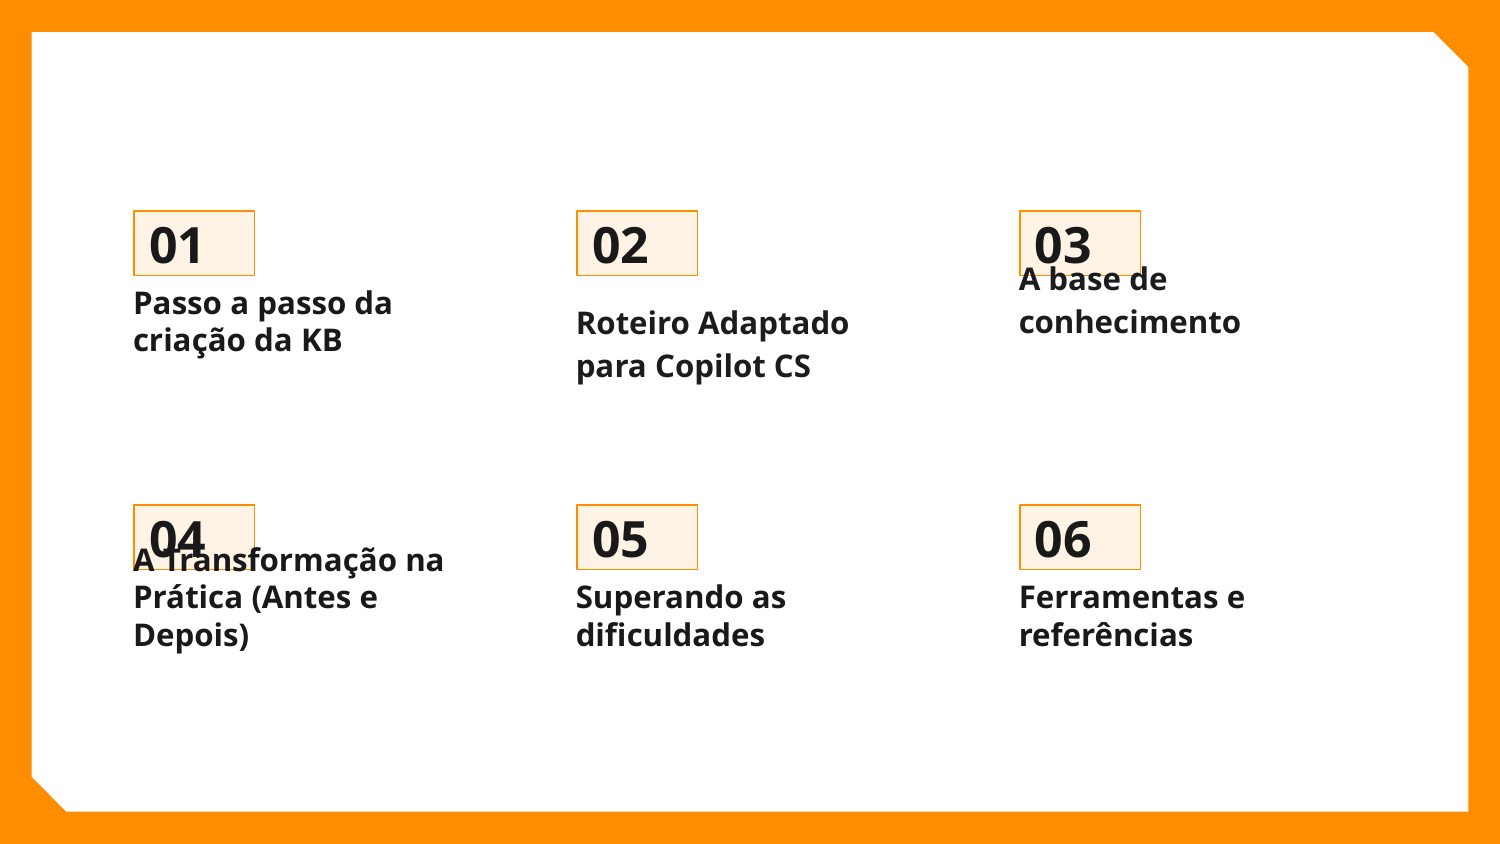

01
02
03
Passo a passo da criação da KB
# Roteiro Adaptado para Copilot CS
A base de conhecimento
04
05
06
A Transformação na Prática (Antes e Depois)
Superando as dificuldades
Ferramentas e referências